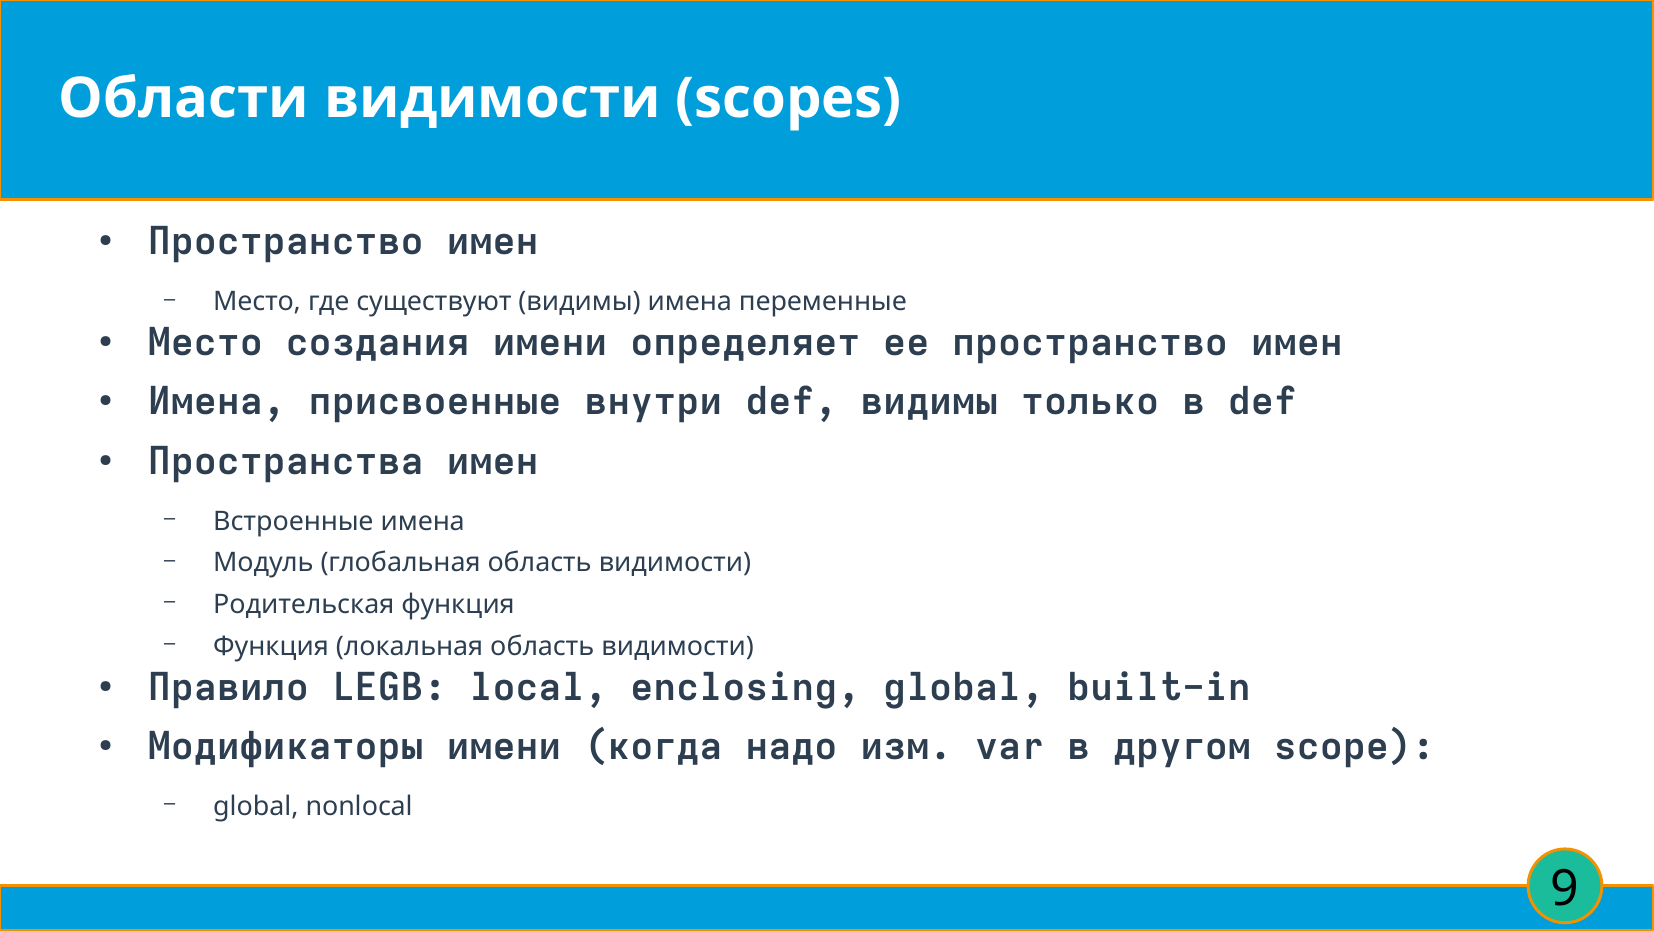

# Области видимости (scopes)
Пространство имен
Место, где существуют (видимы) имена переменные
Место создания имени определяет ее пространство имен
Имена, присвоенные внутри def, видимы только в def
Пространства имен
Встроенные имена
Модуль (глобальная область видимости)
Родительская функция
Функция (локальная область видимости)
Правило LEGB: local, enclosing, global, built-in
Модификаторы имени (когда надо изм. var в другом scope):
global, nonlocal